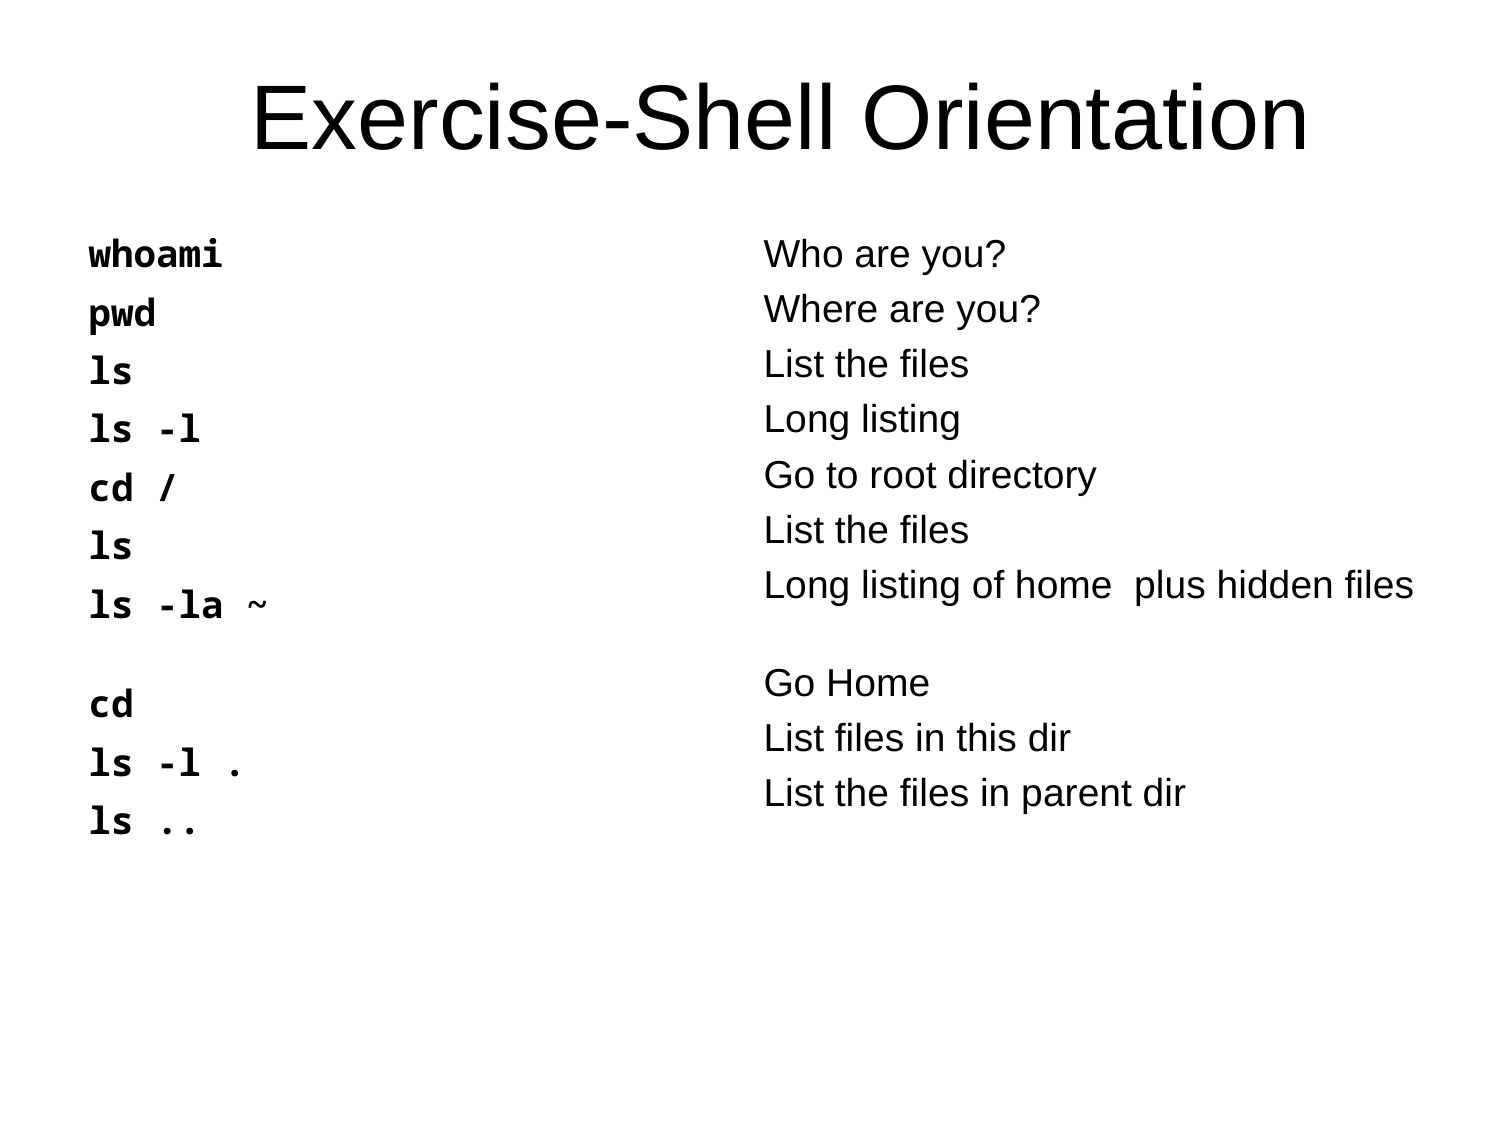

# Exercise-Shell Orientation
whoami
pwd
ls
ls -l
cd /
ls
ls -la ~
cd
ls -l .
ls ..
Who are you?
Where are you?
List the files
Long listing
Go to root directory
List the files
Long listing of home plus hidden files
Go Home
List files in this dir
List the files in parent dir